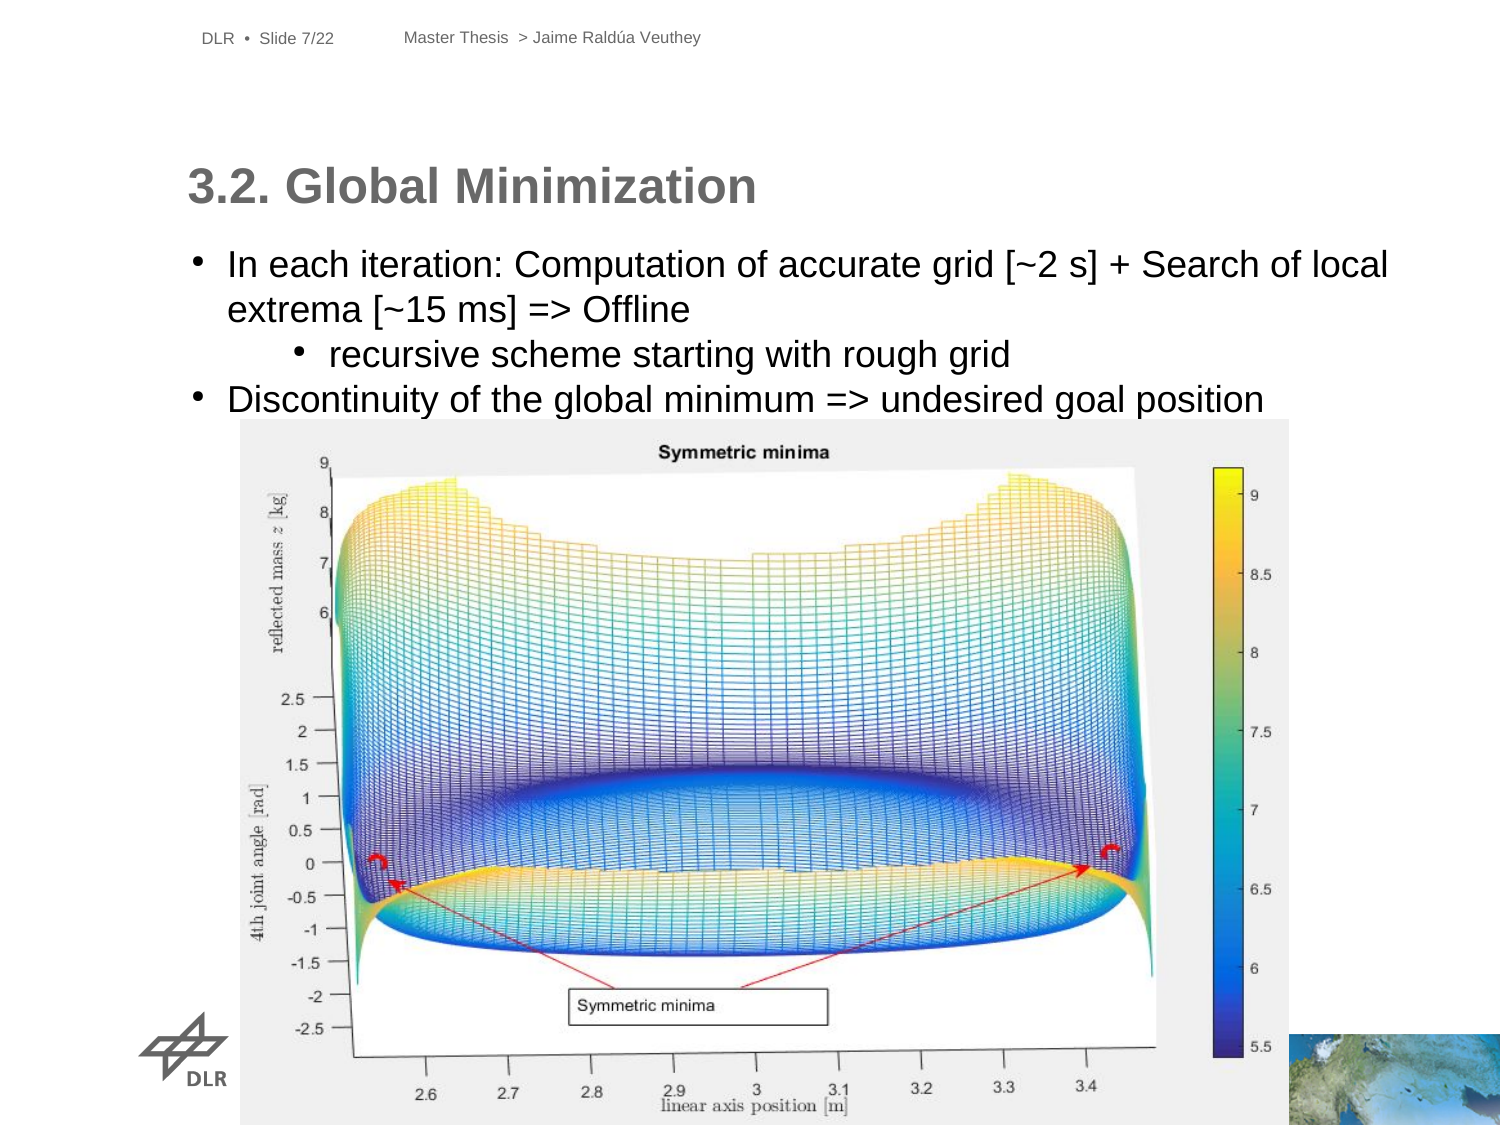

# 3.2. Global Minimization
In each iteration: Computation of accurate grid [~2 s] + Search of local extrema [~15 ms] => Offline
recursive scheme starting with rough grid
Discontinuity of the global minimum => undesired goal position